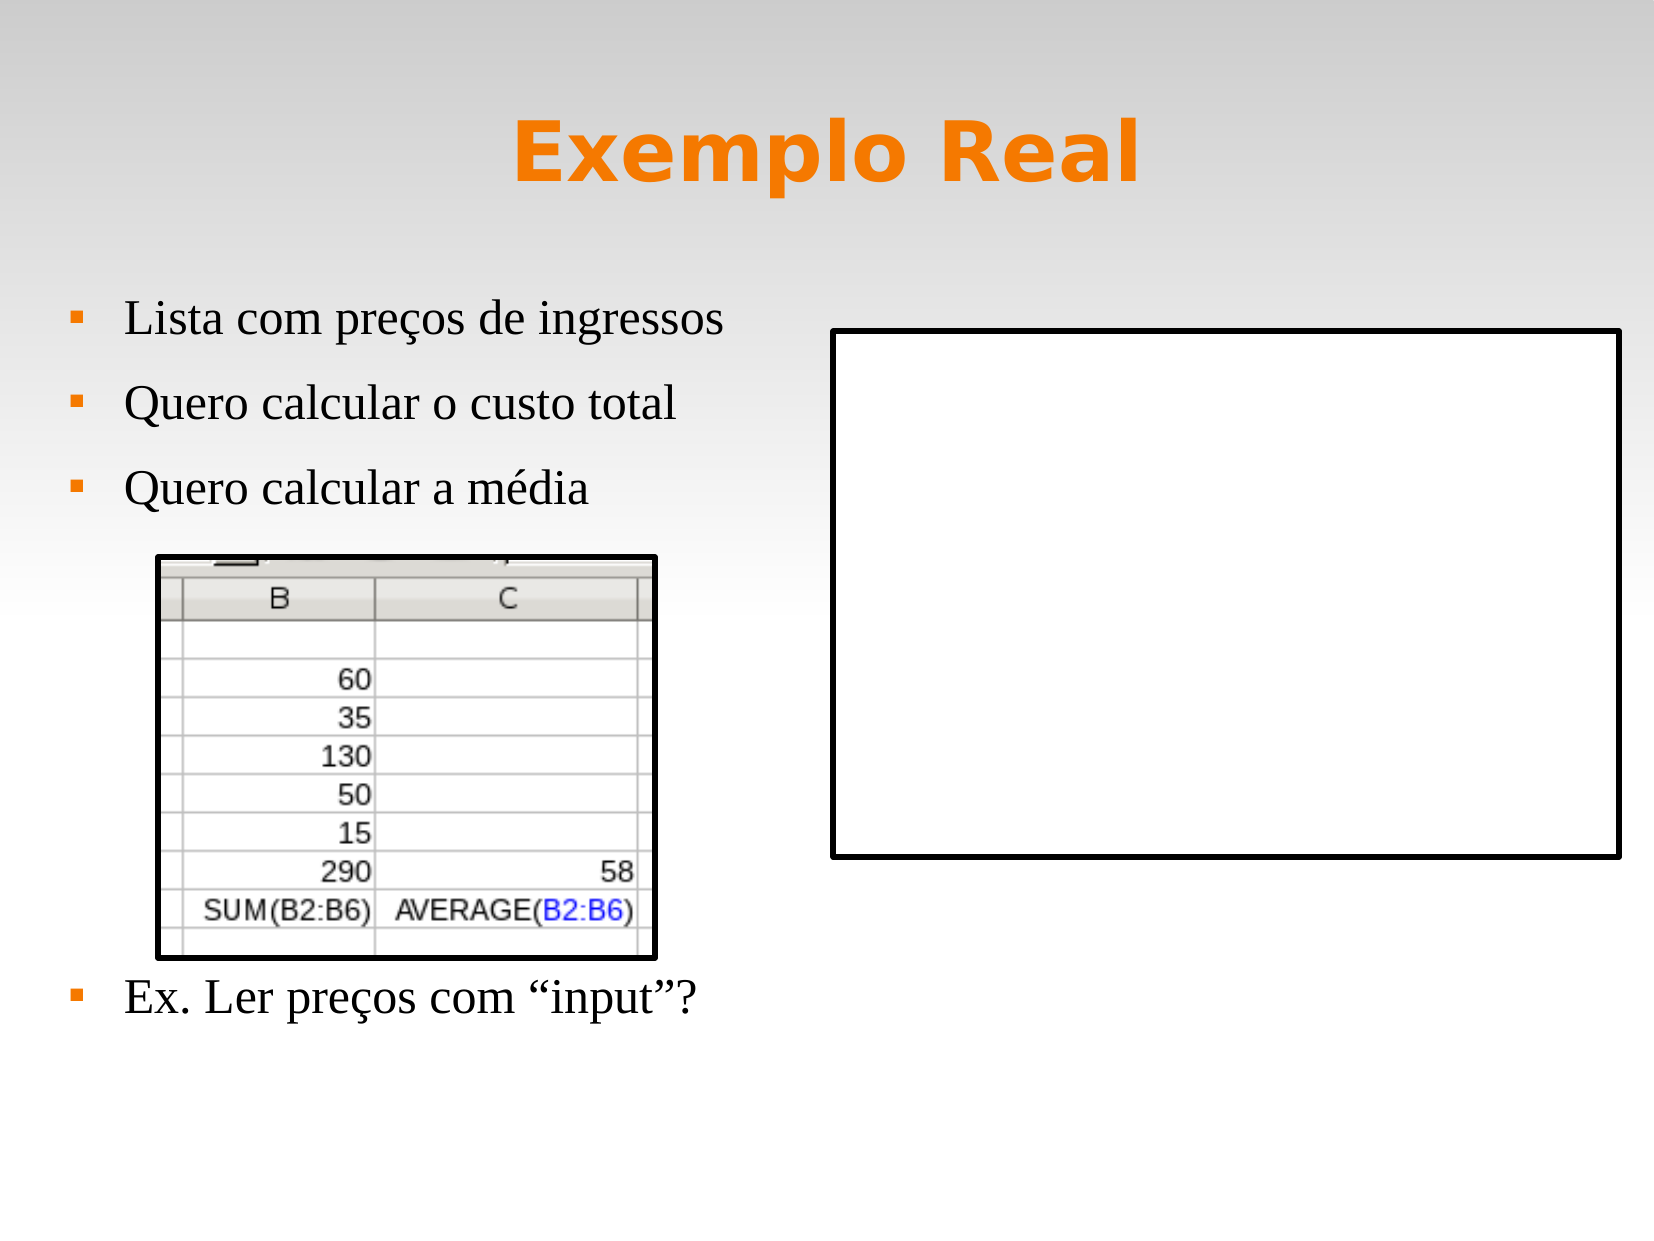

# Exemplo Real
Lista com preços de ingressos
Quero calcular o custo total
Quero calcular a média
Ex. Ler preços com “input”?